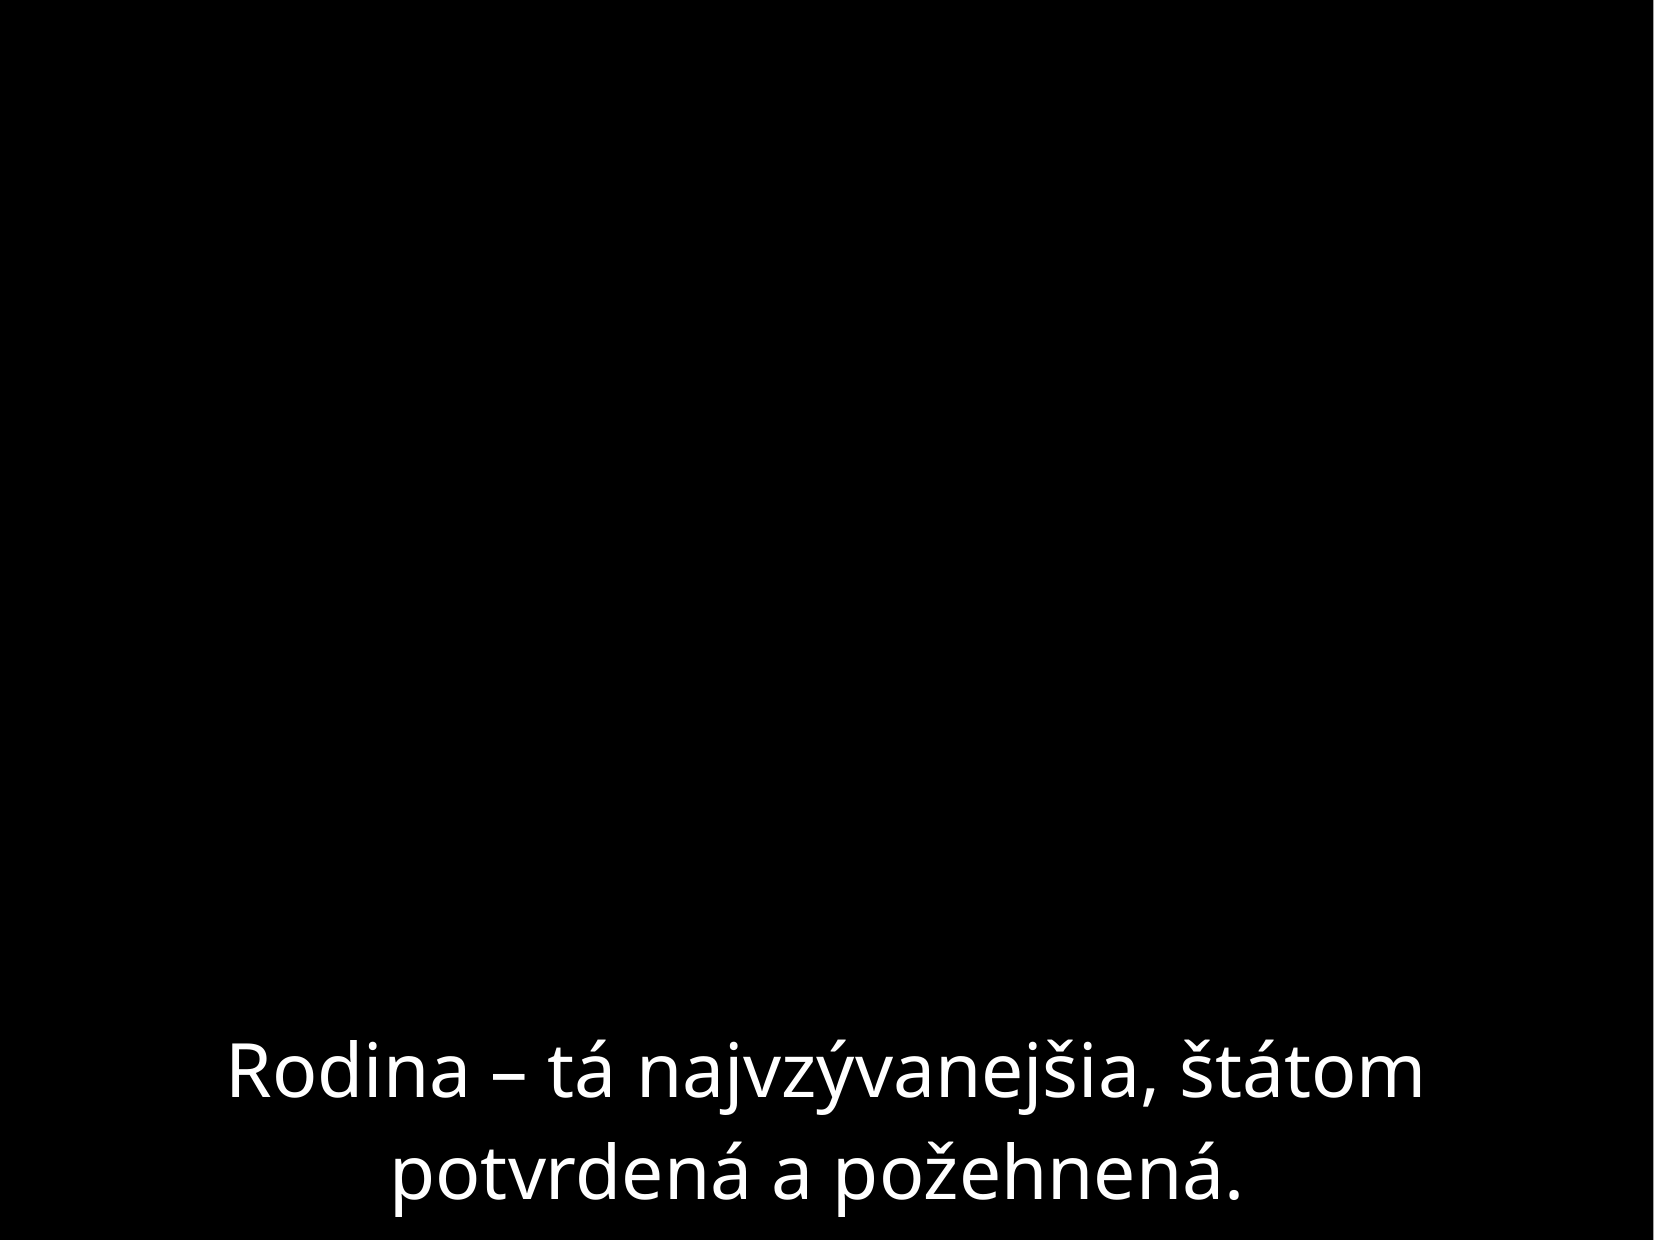

# Rodina – tá najvzývanejšia, štátom potvrdená a požehnená.